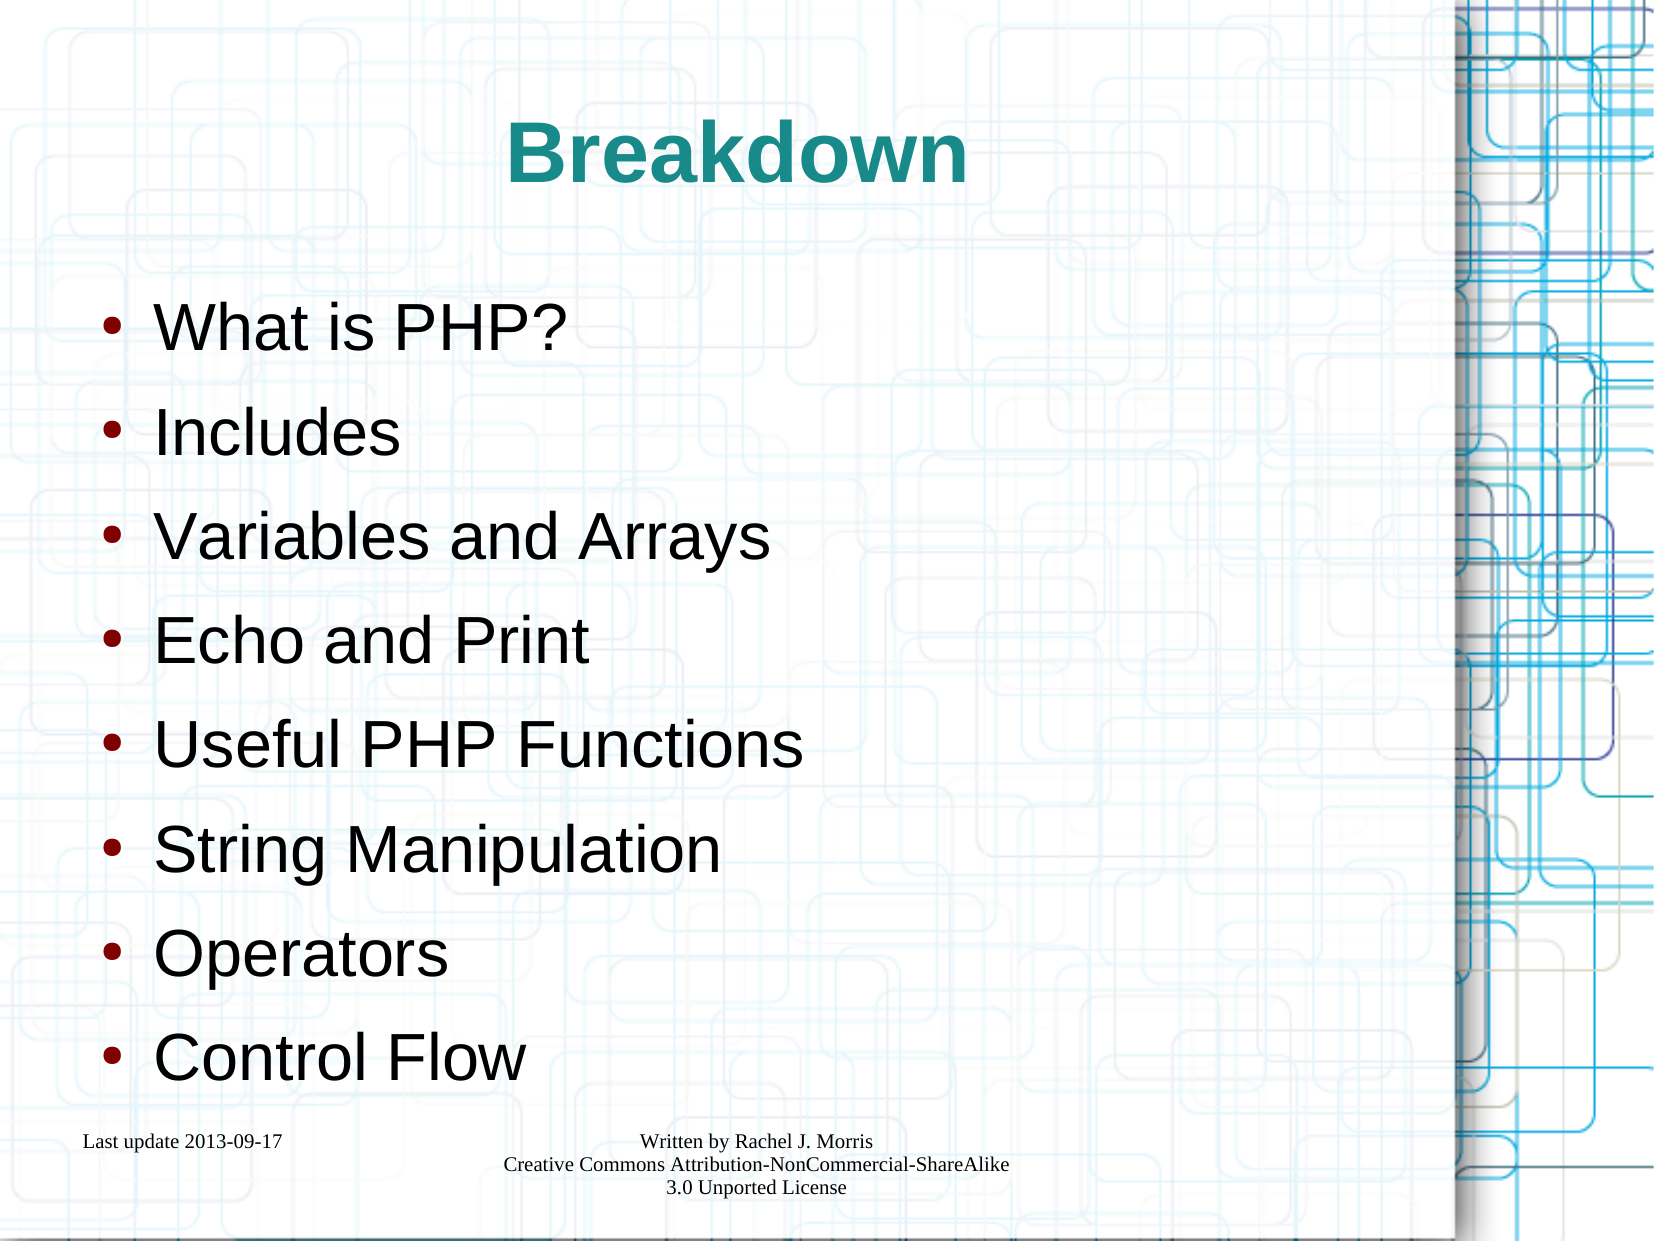

# Breakdown
What is PHP?
Includes
Variables and Arrays
Echo and Print
Useful PHP Functions
String Manipulation
Operators
Control Flow